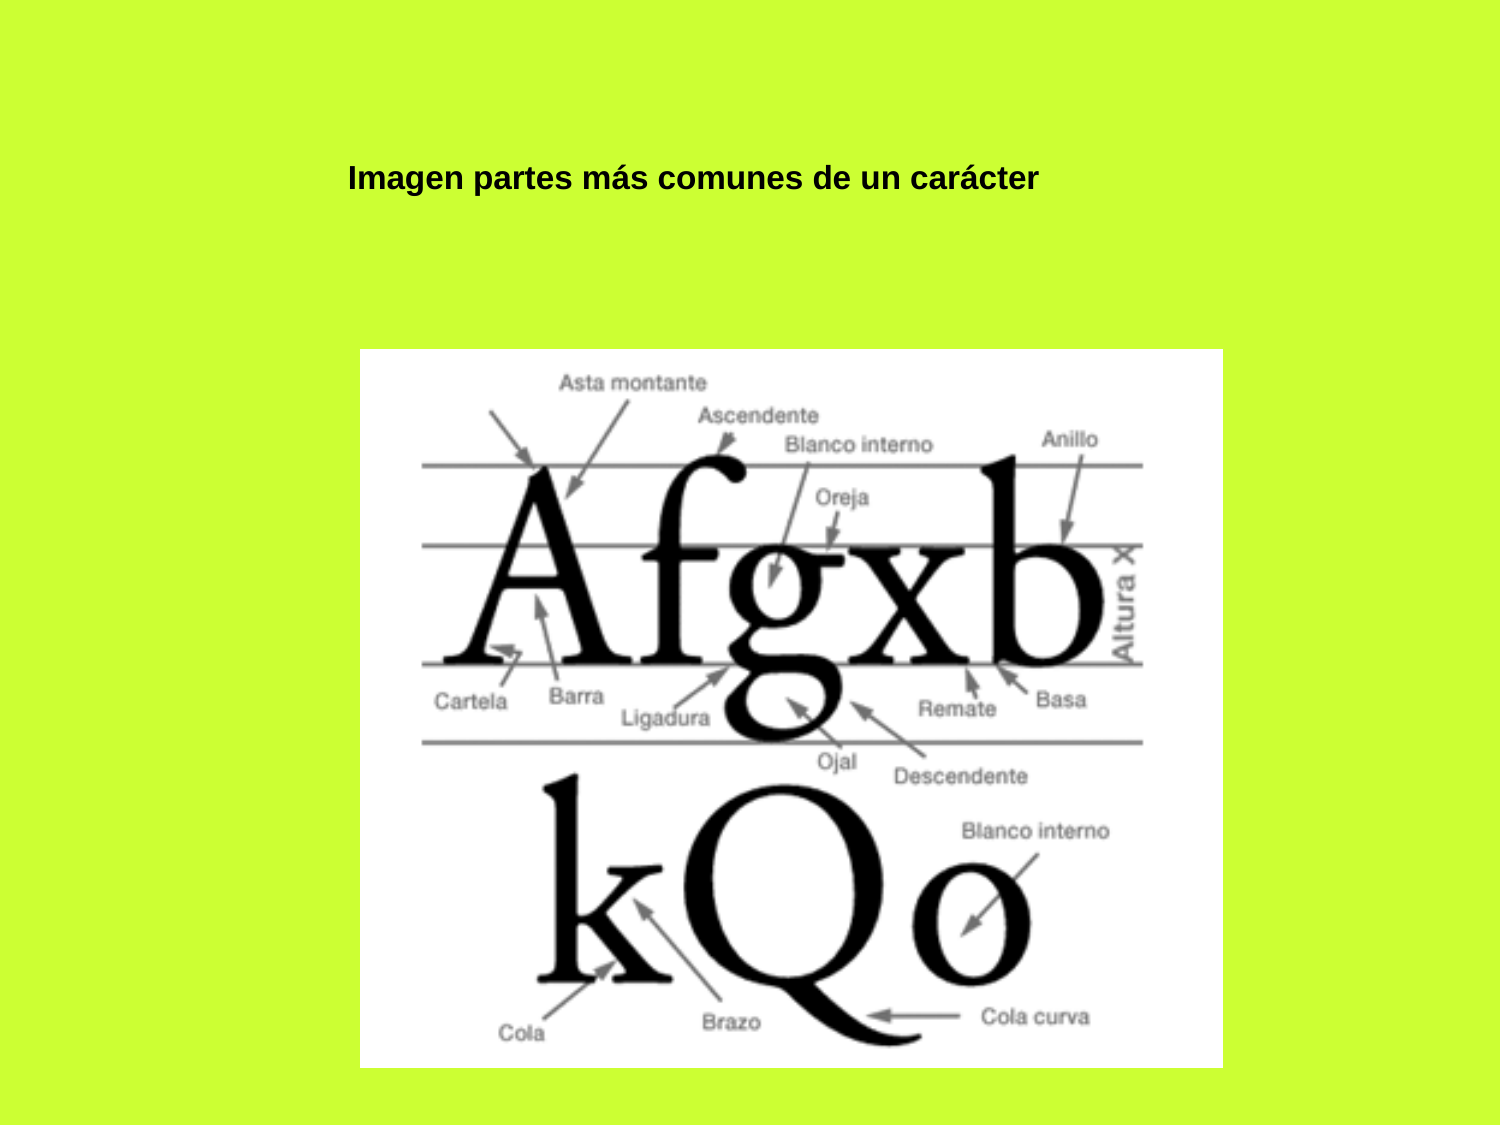

Imagen partes más comunes de un carácter